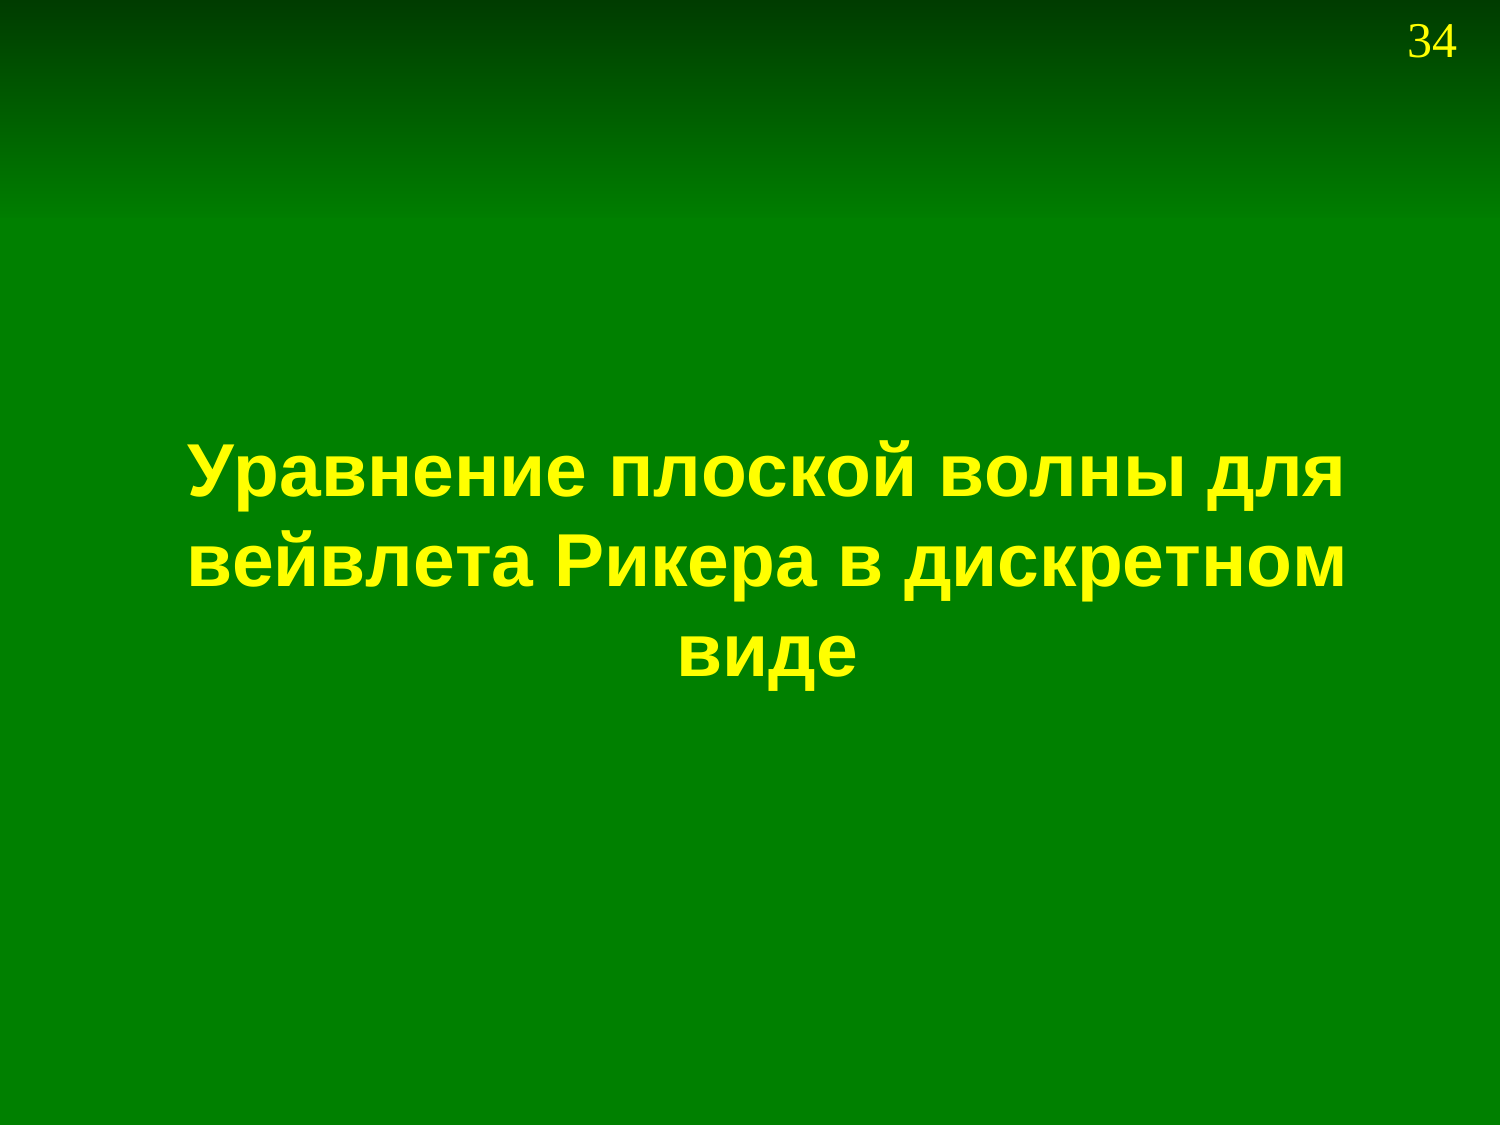

# Уравнение плоской волны для вейвлета Рикера в дискретном виде